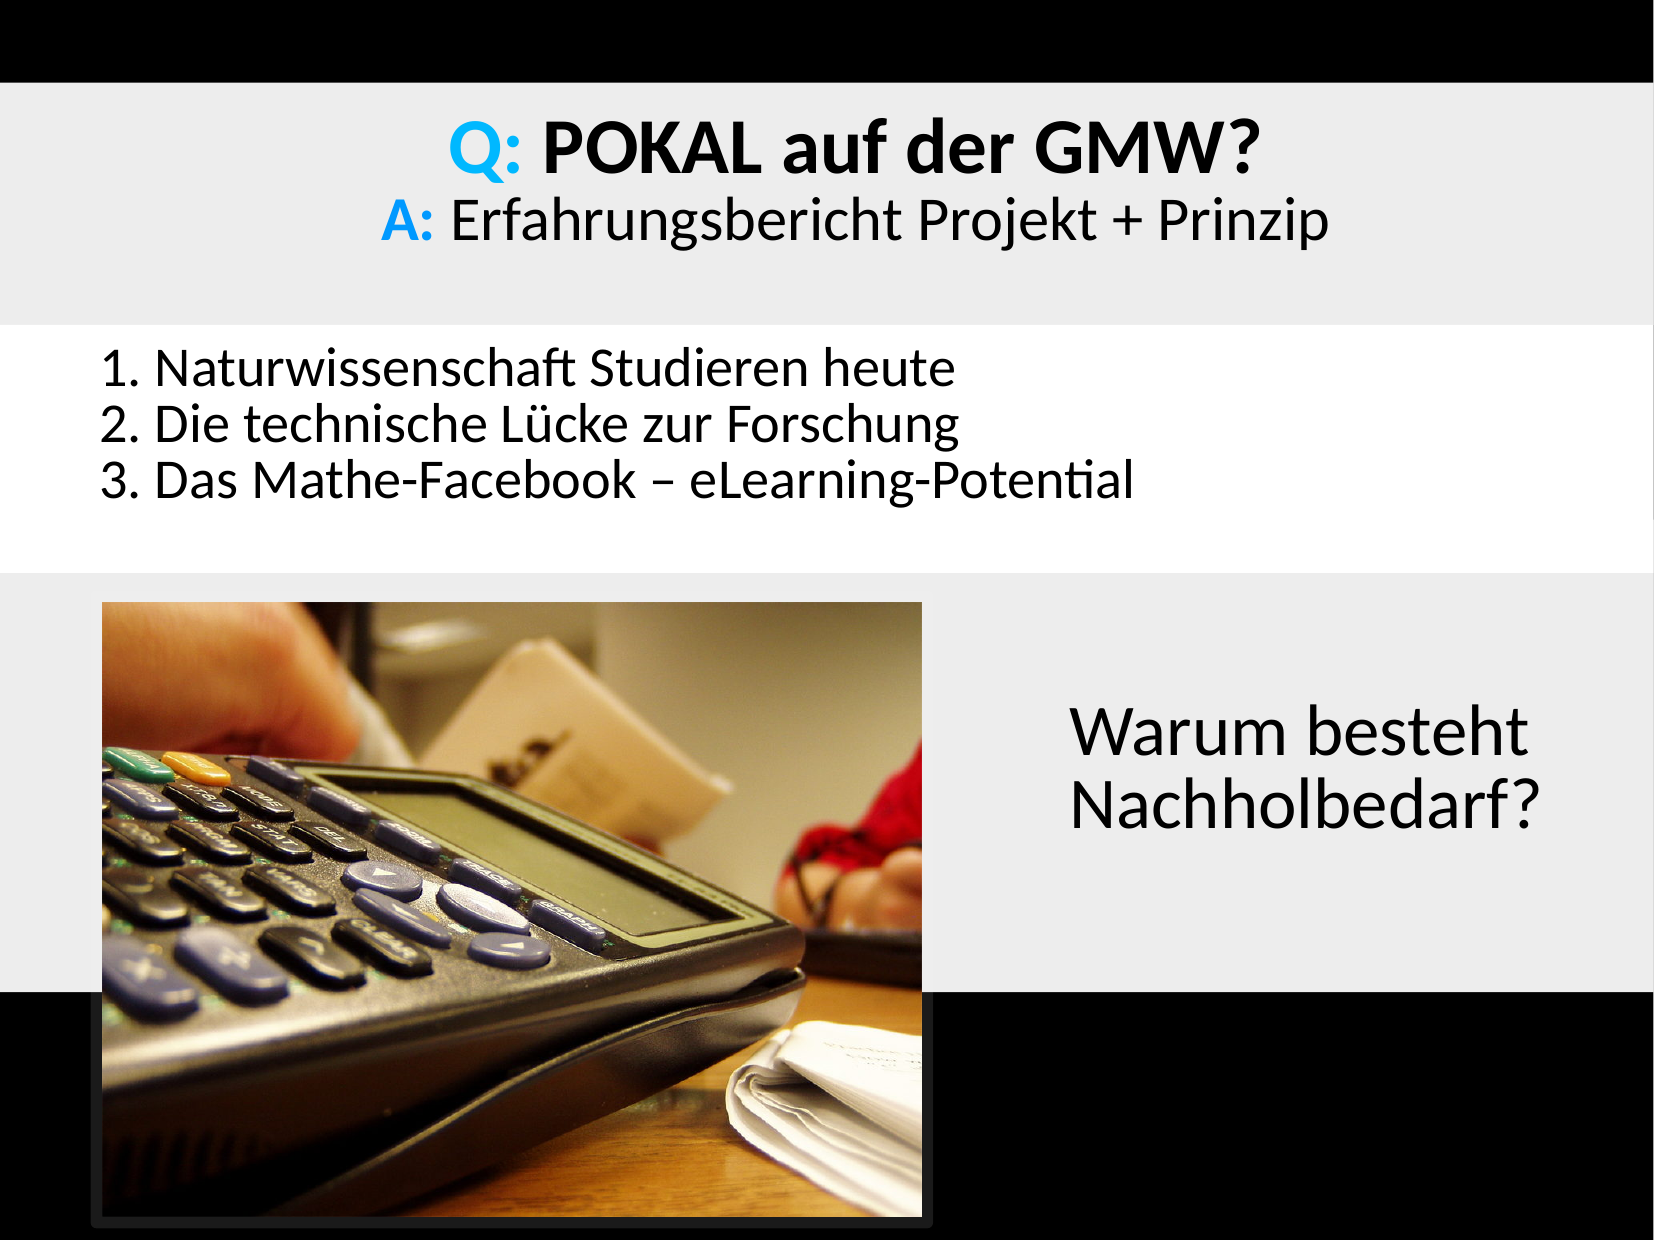

Q: POKAL auf der GMW?
A: Erfahrungsbericht Projekt + Prinzip
1. Naturwissenschaft Studieren heute
2. Die technische Lücke zur Forschung
3. Das Mathe-Facebook – eLearning-Potential
Warum besteht
Nachholbedarf?